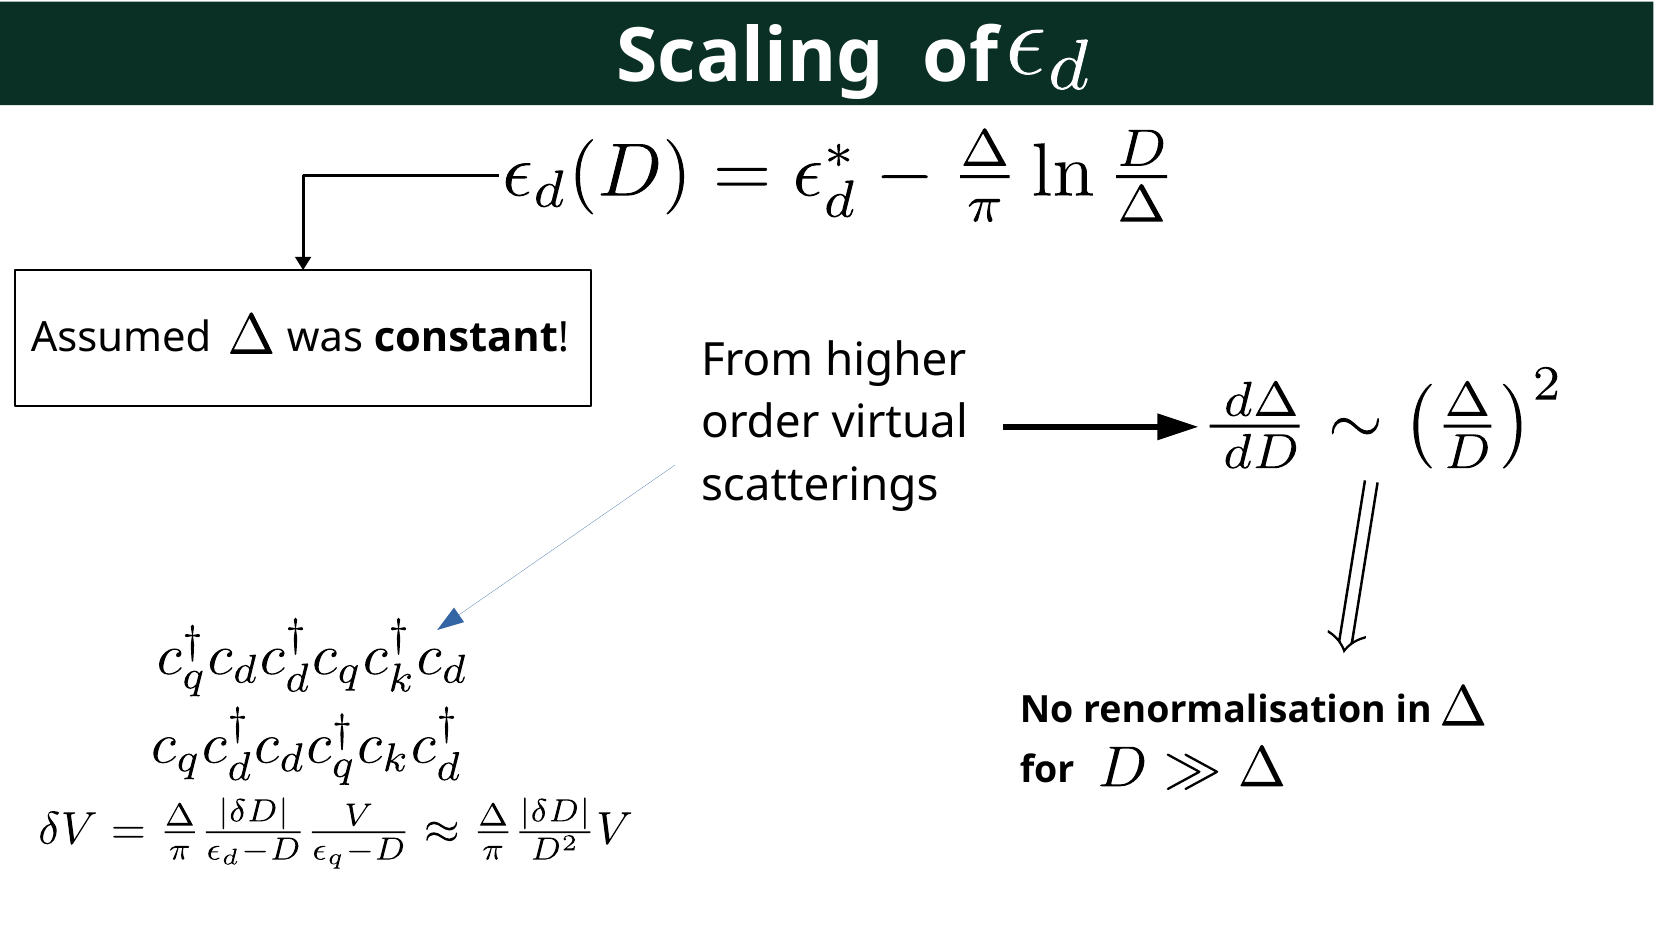

# Scaling of
Assumed was constant!
From higher order virtual scatterings
No renormalisation in
for